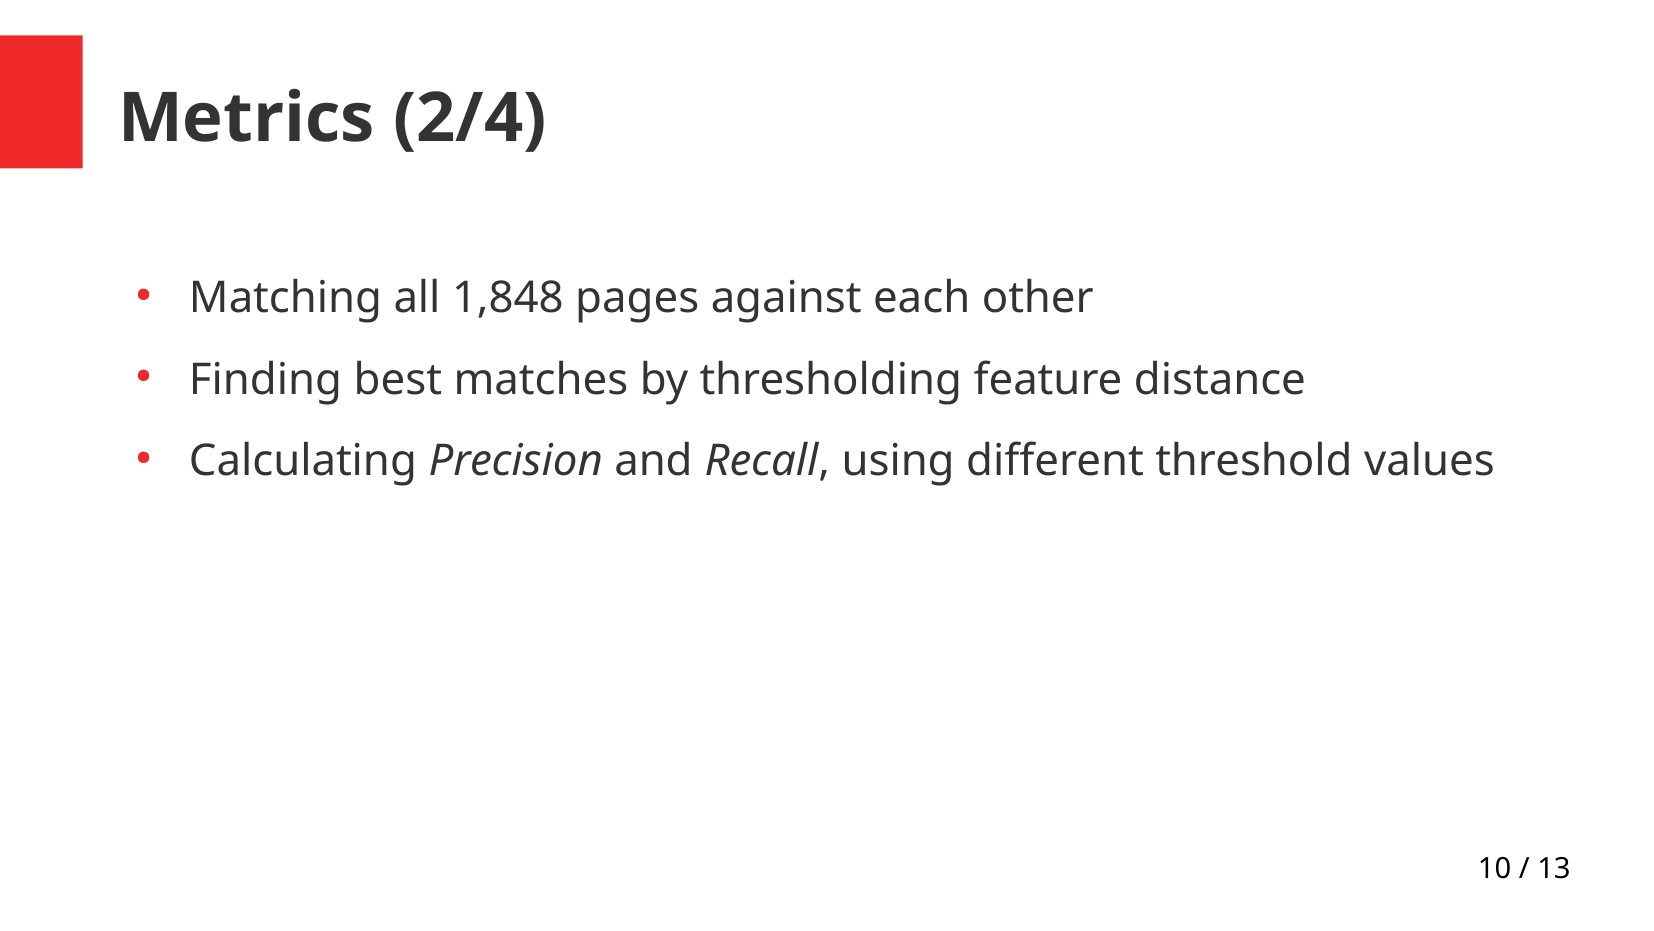

# Metrics (2/4)
Matching all ‭1,848‬ pages against each other
Finding best matches by thresholding feature distance
Calculating Precision and Recall, using different threshold values
10